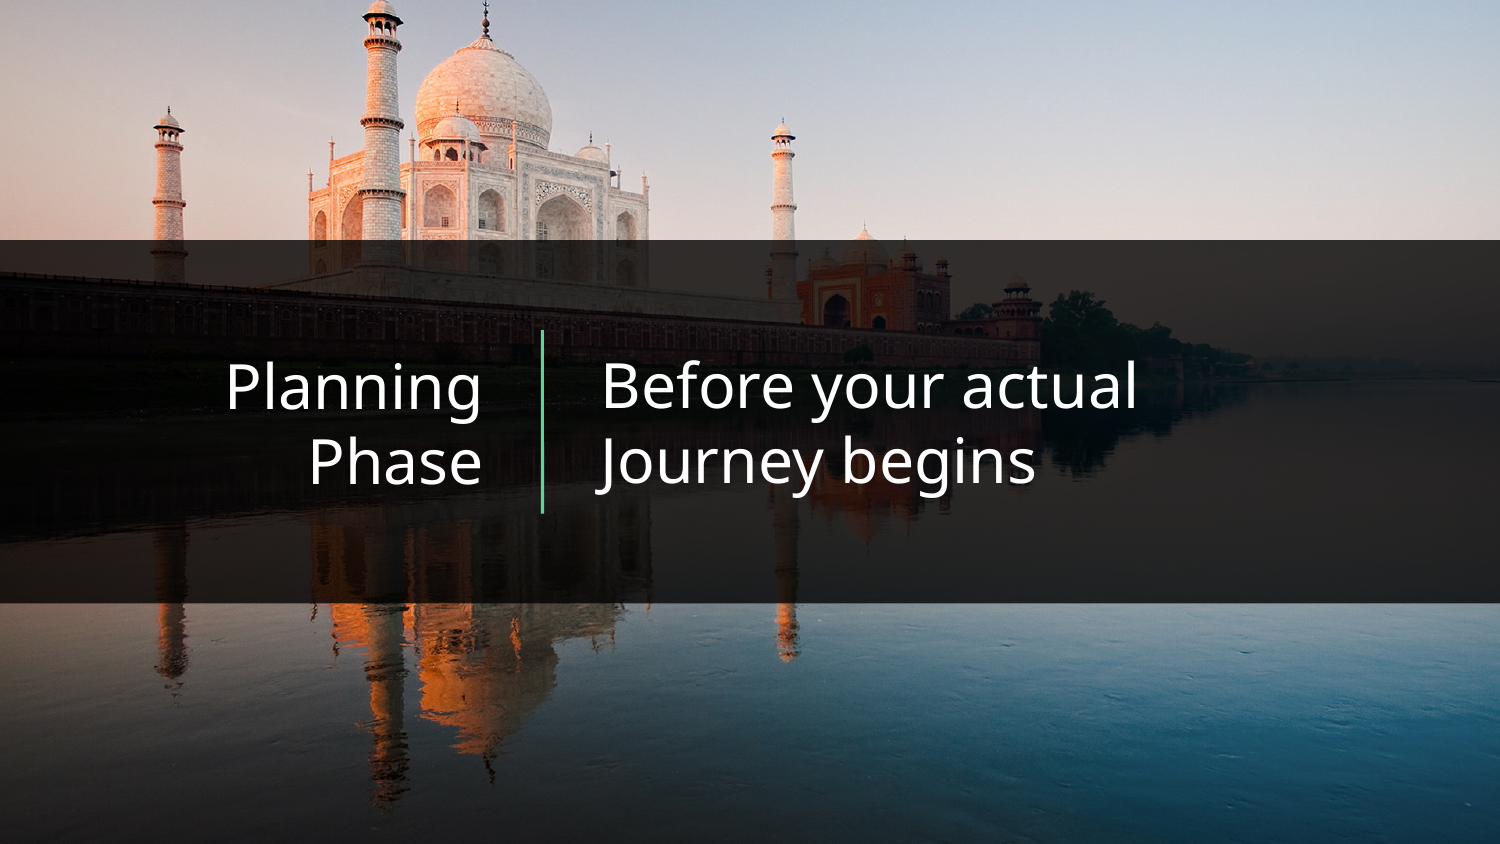

Before your actual
Journey begins
# Planning Phase